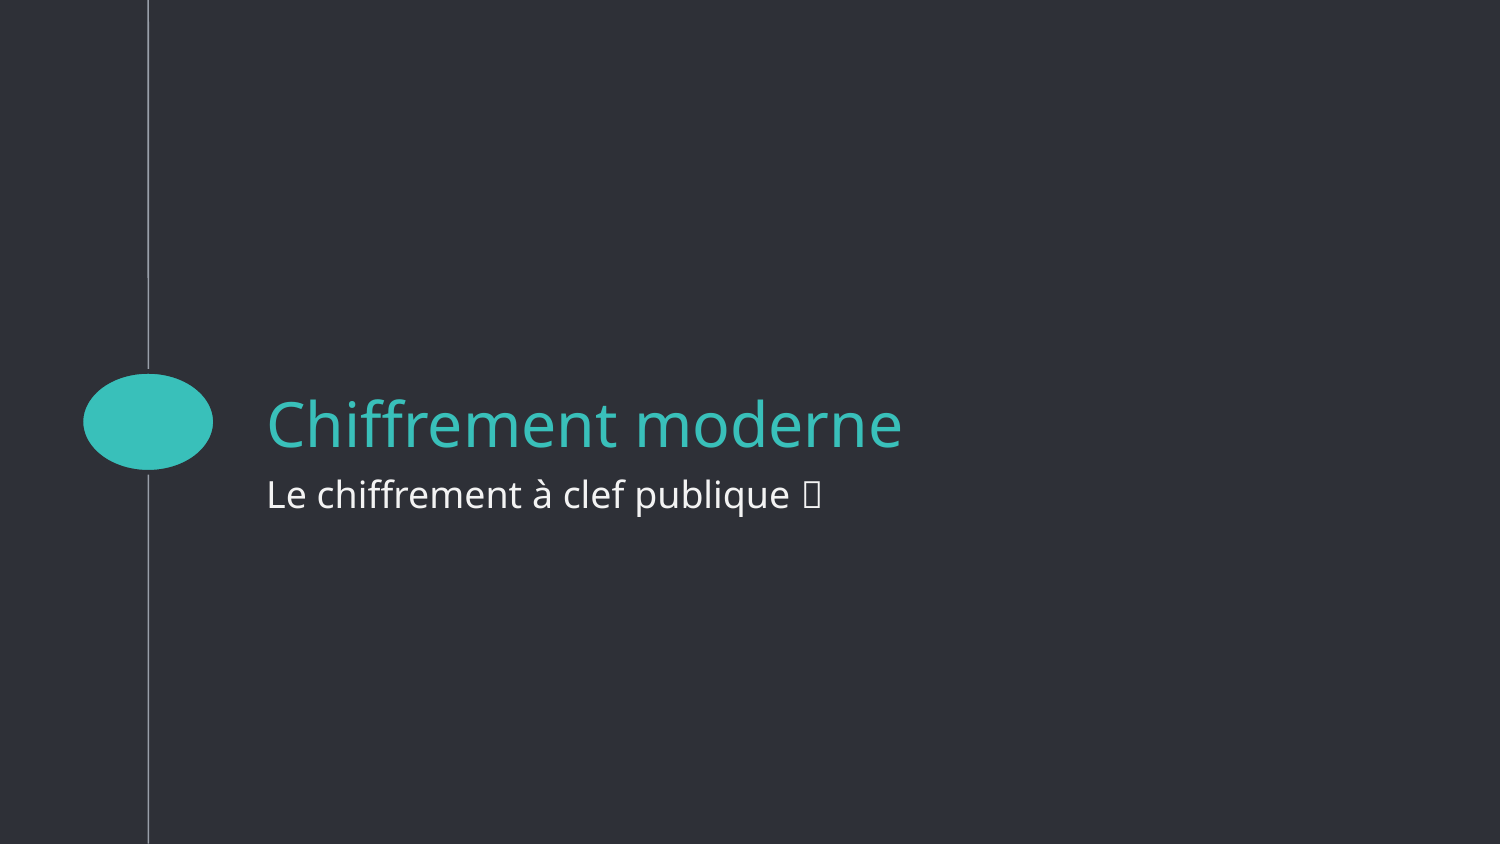

# Chiffrement moderne
Le chiffrement à clef publique 📣